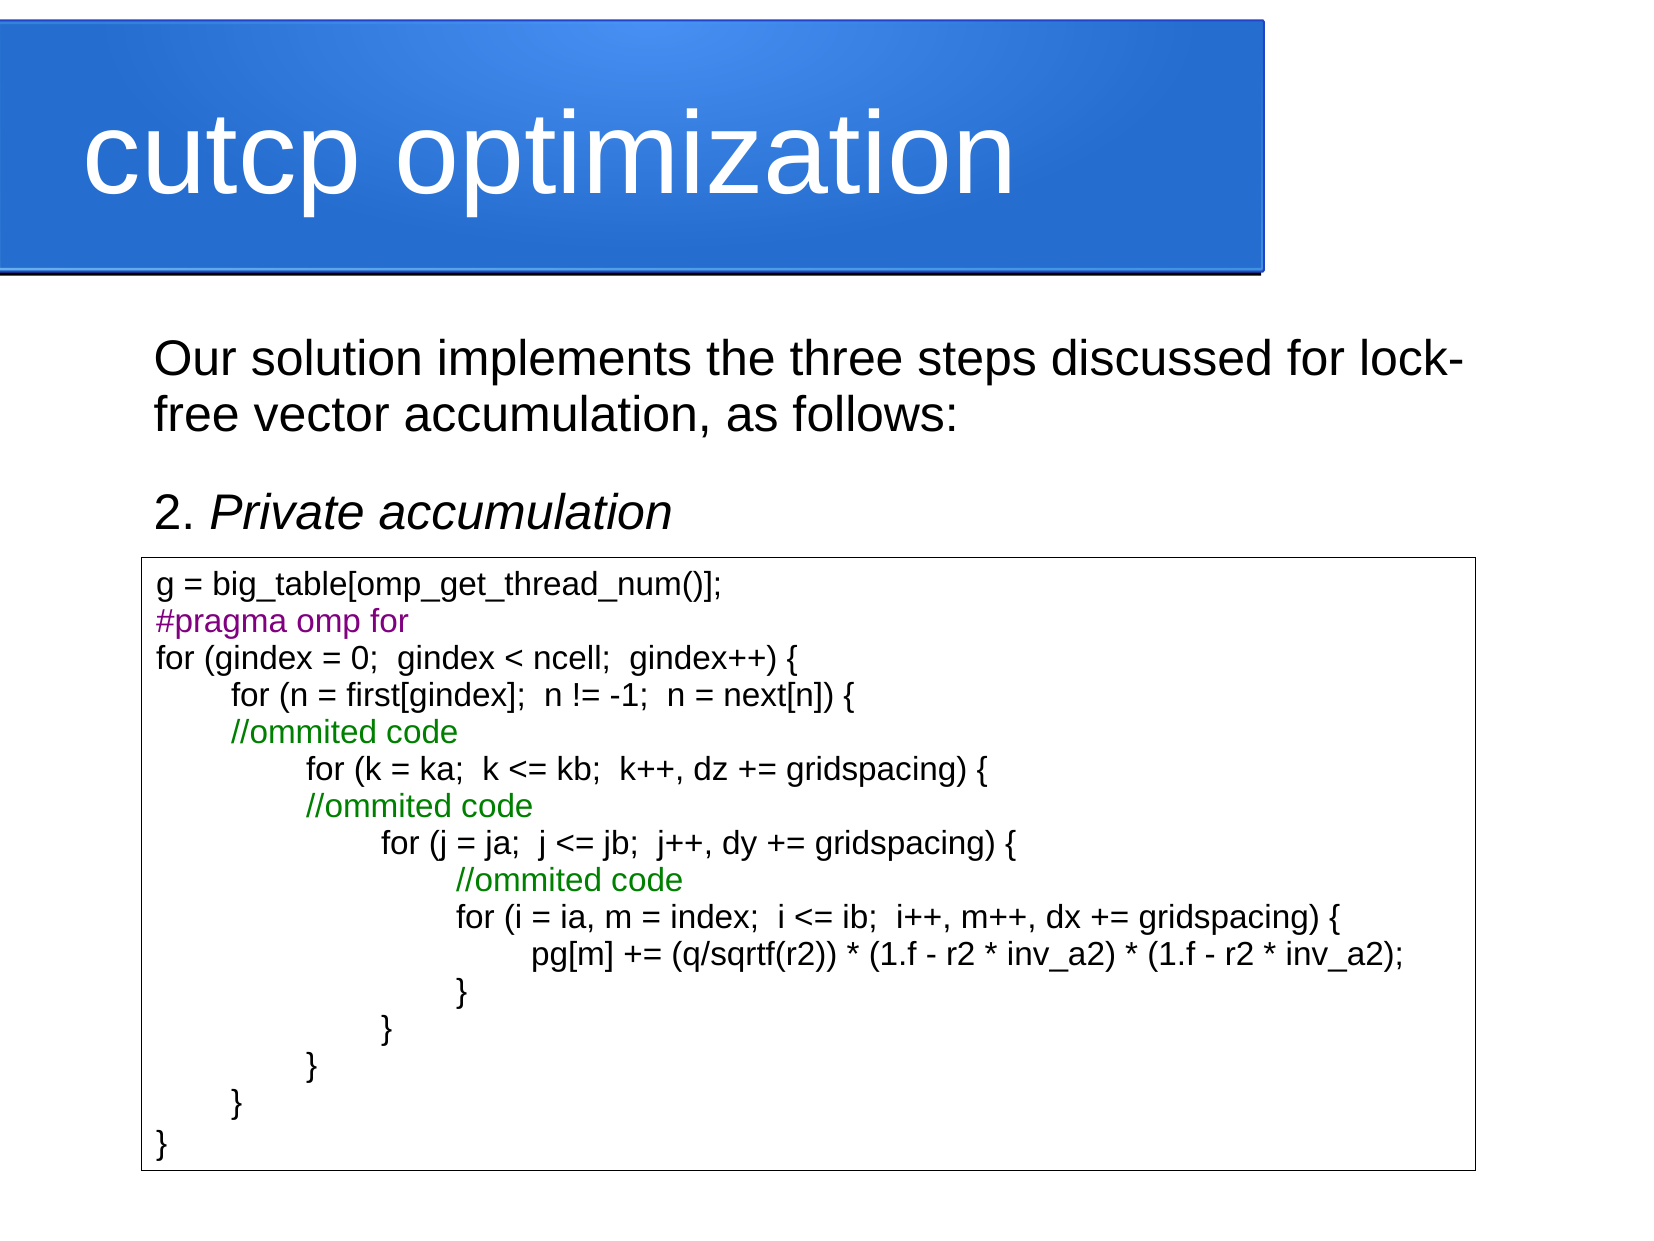

# cutcp optimization
Our solution implements the three steps discussed for lock-free vector accumulation, as follows:
2. Private accumulation
g = big_table[omp_get_thread_num()];
#pragma omp for
for (gindex = 0; gindex < ncell; gindex++) {
	for (n = first[gindex]; n != -1; n = next[n]) {
	//ommited code
		for (k = ka; k <= kb; k++, dz += gridspacing) {
		//ommited code
			for (j = ja; j <= jb; j++, dy += gridspacing) {
				//ommited code
				for (i = ia, m = index; i <= ib; i++, m++, dx += gridspacing) {
					pg[m] += (q/sqrtf(r2)) * (1.f - r2 * inv_a2) * (1.f - r2 * inv_a2);
				}
			}
		}
	}
}